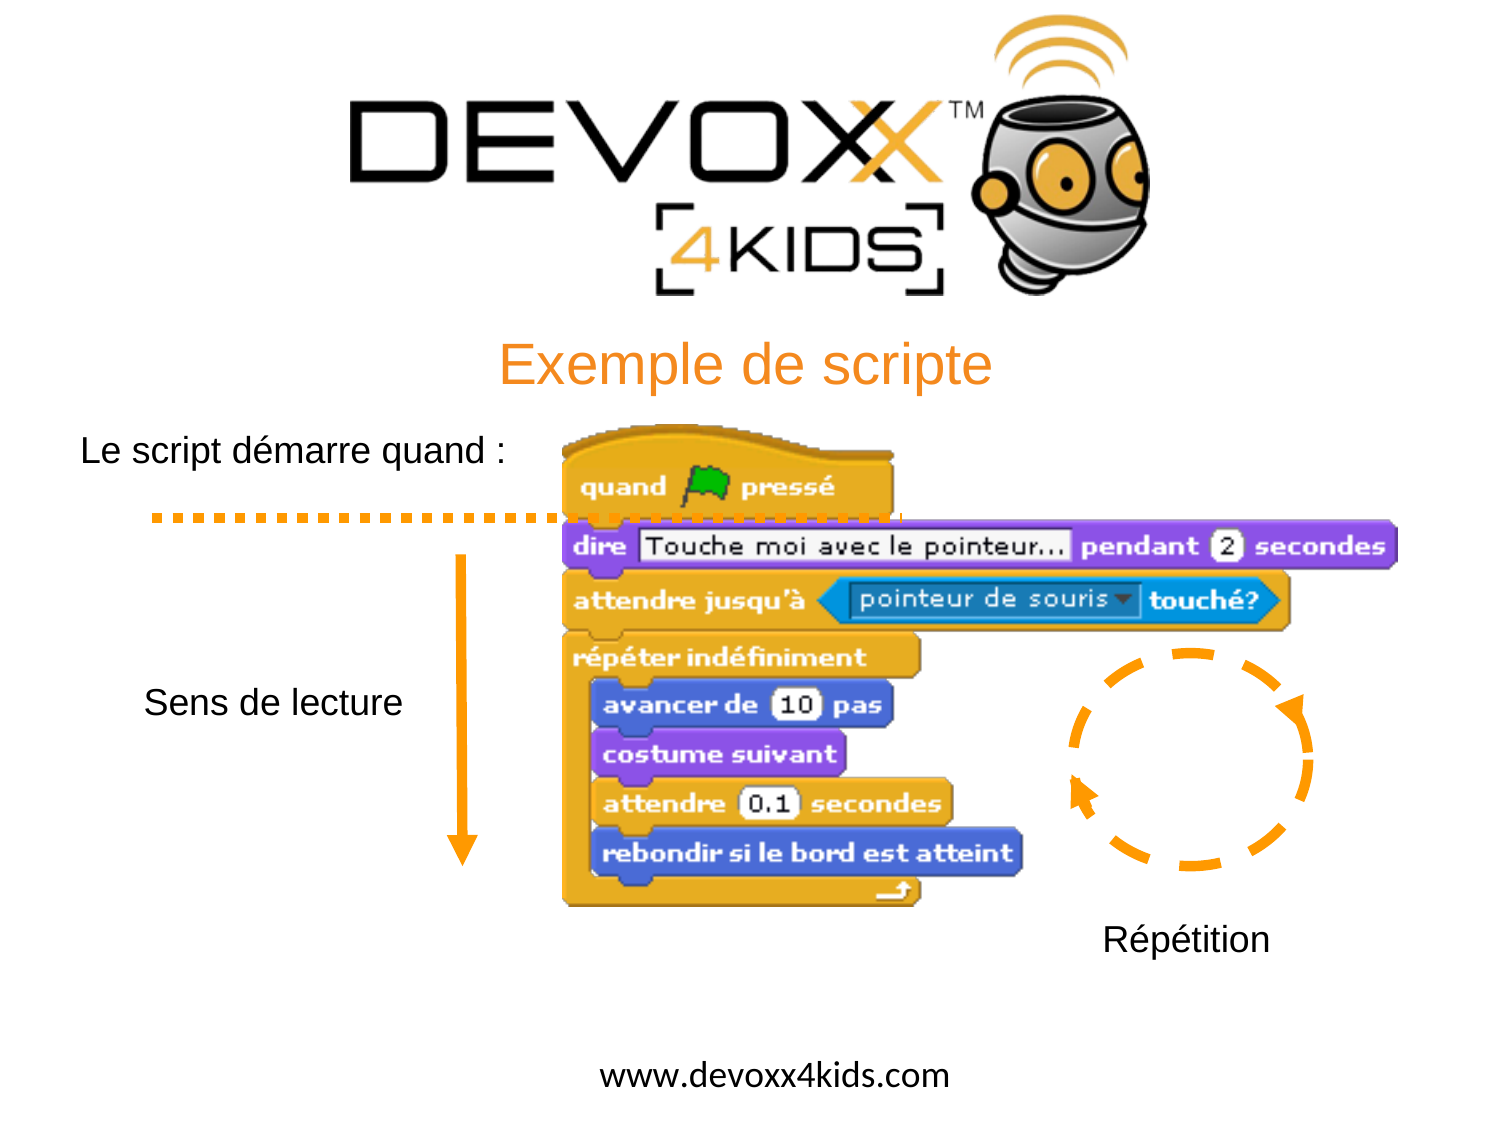

# Exemple de scripte
Le script démarre quand :
Sens de lecture
Répétition